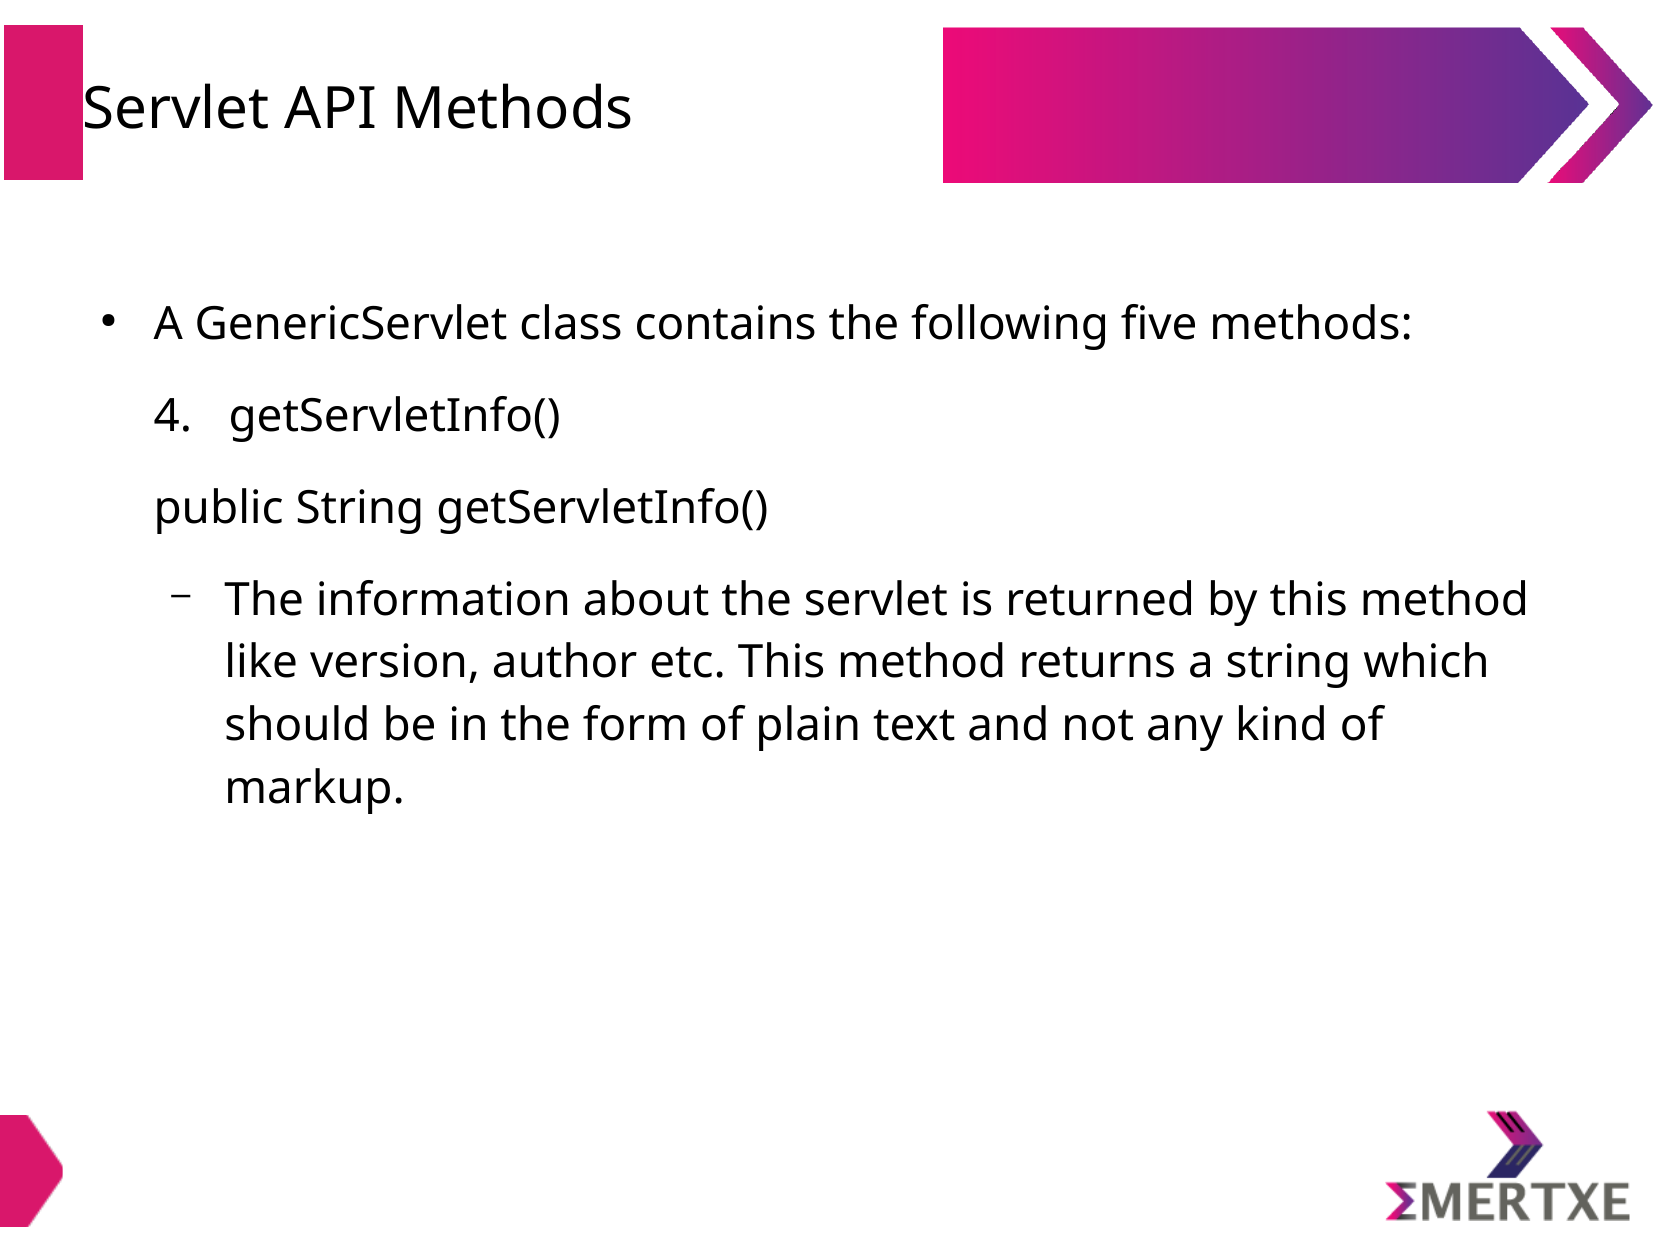

# Servlet API Methods
A GenericServlet class contains the following five methods:
4. 	getServletInfo()
public String getServletInfo()
The information about the servlet is returned by this method like version, author etc. This method returns a string which should be in the form of plain text and not any kind of markup.